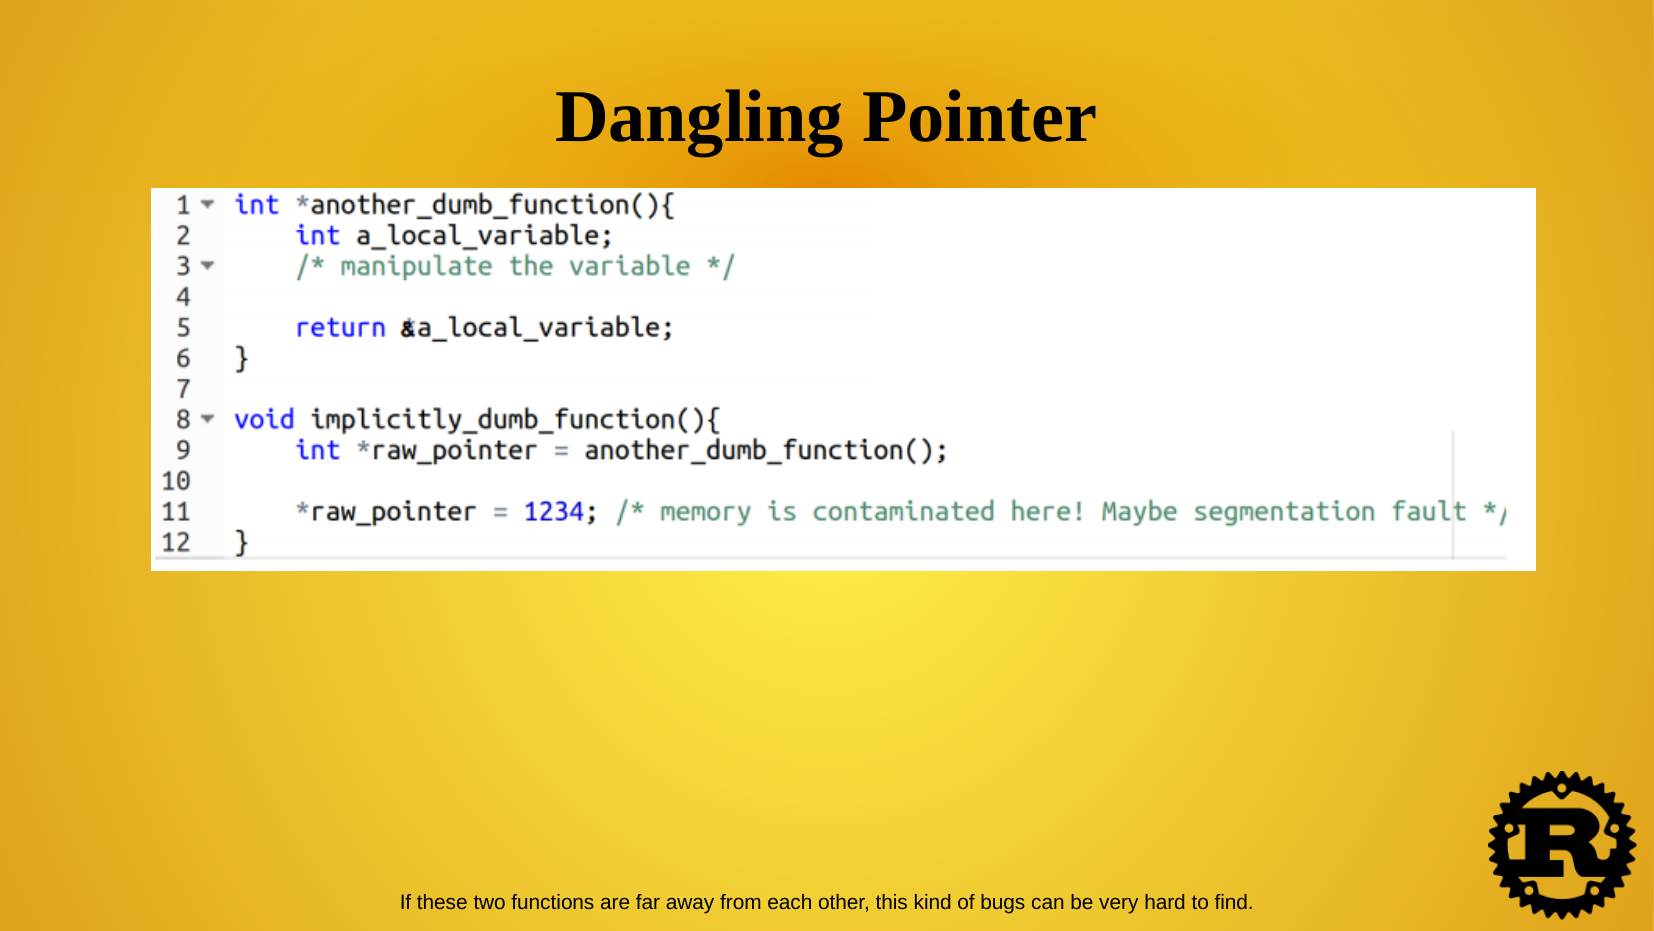

# Dangling Pointer
If these two functions are far away from each other, this kind of bugs can be very hard to find.